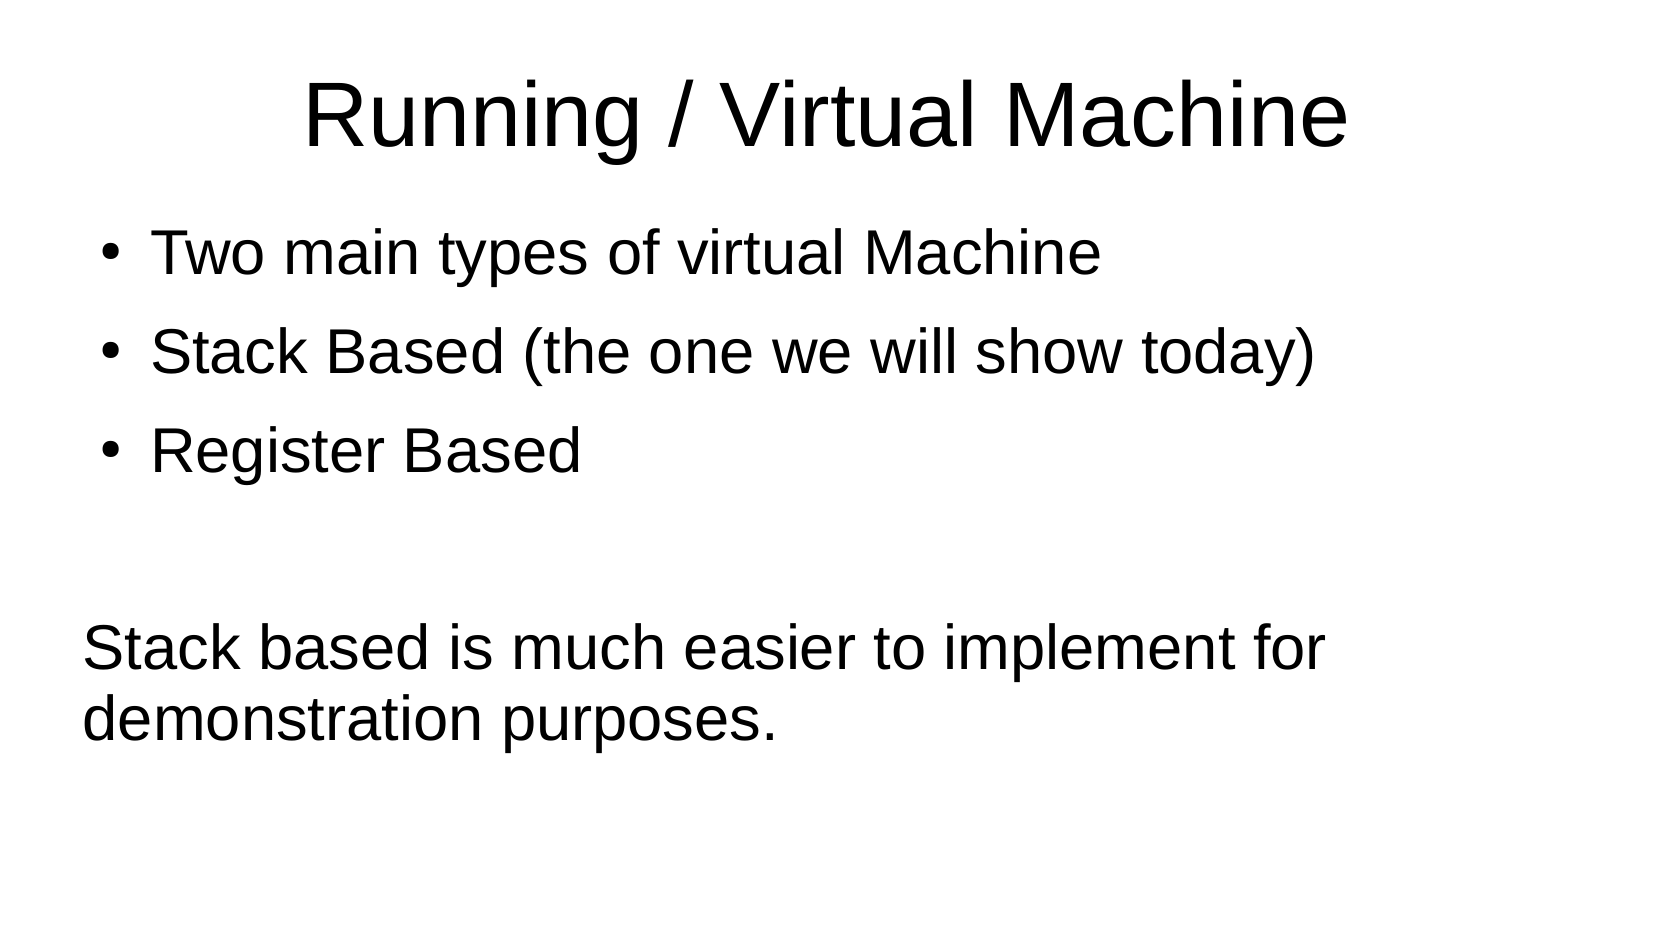

# Running / Virtual Machine
Two main types of virtual Machine
Stack Based (the one we will show today)
Register Based
Stack based is much easier to implement for demonstration purposes.